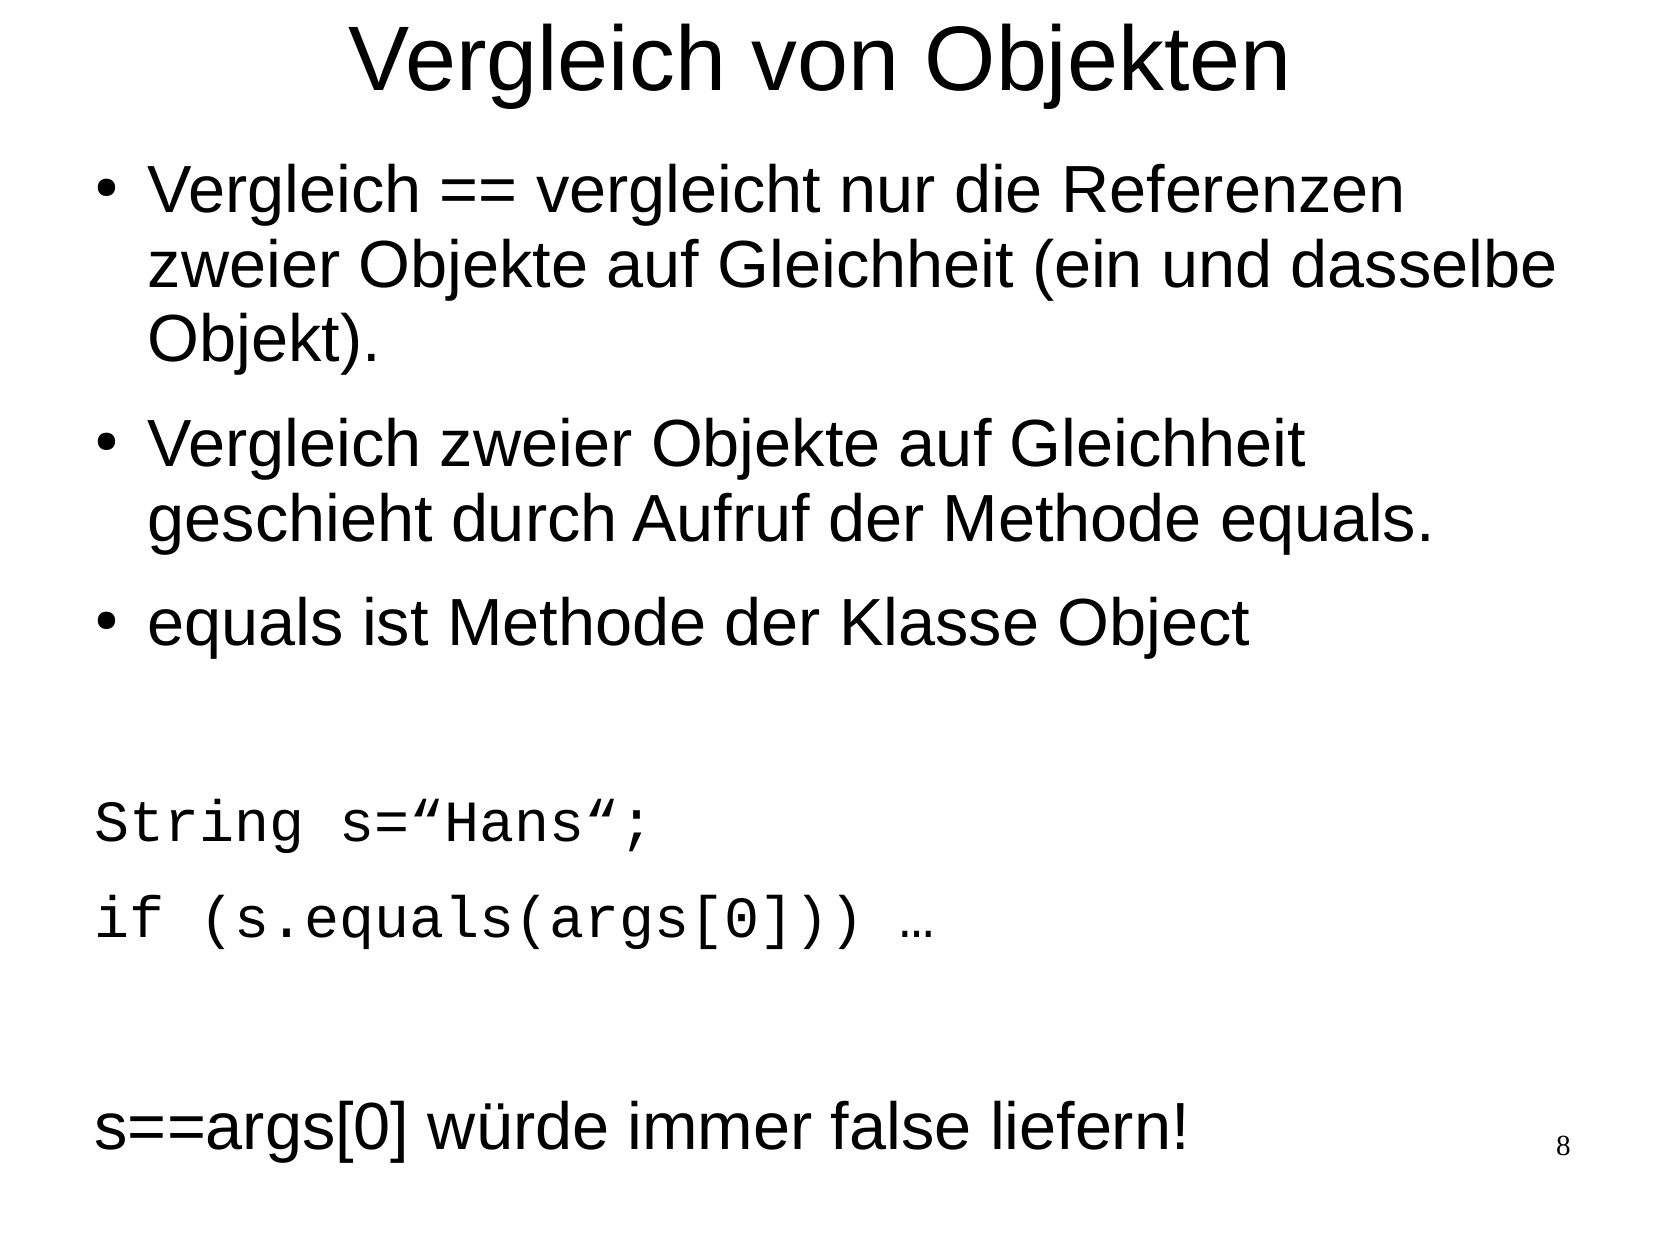

Vergleich von Objekten
# Vergleich == vergleicht nur die Referenzen zweier Objekte auf Gleichheit (ein und dasselbe Objekt).
Vergleich zweier Objekte auf Gleichheit geschieht durch Aufruf der Methode equals.
equals ist Methode der Klasse Object
String s=“Hans“;
if (s.equals(args[0])) …
s==args[0] würde immer false liefern!
8